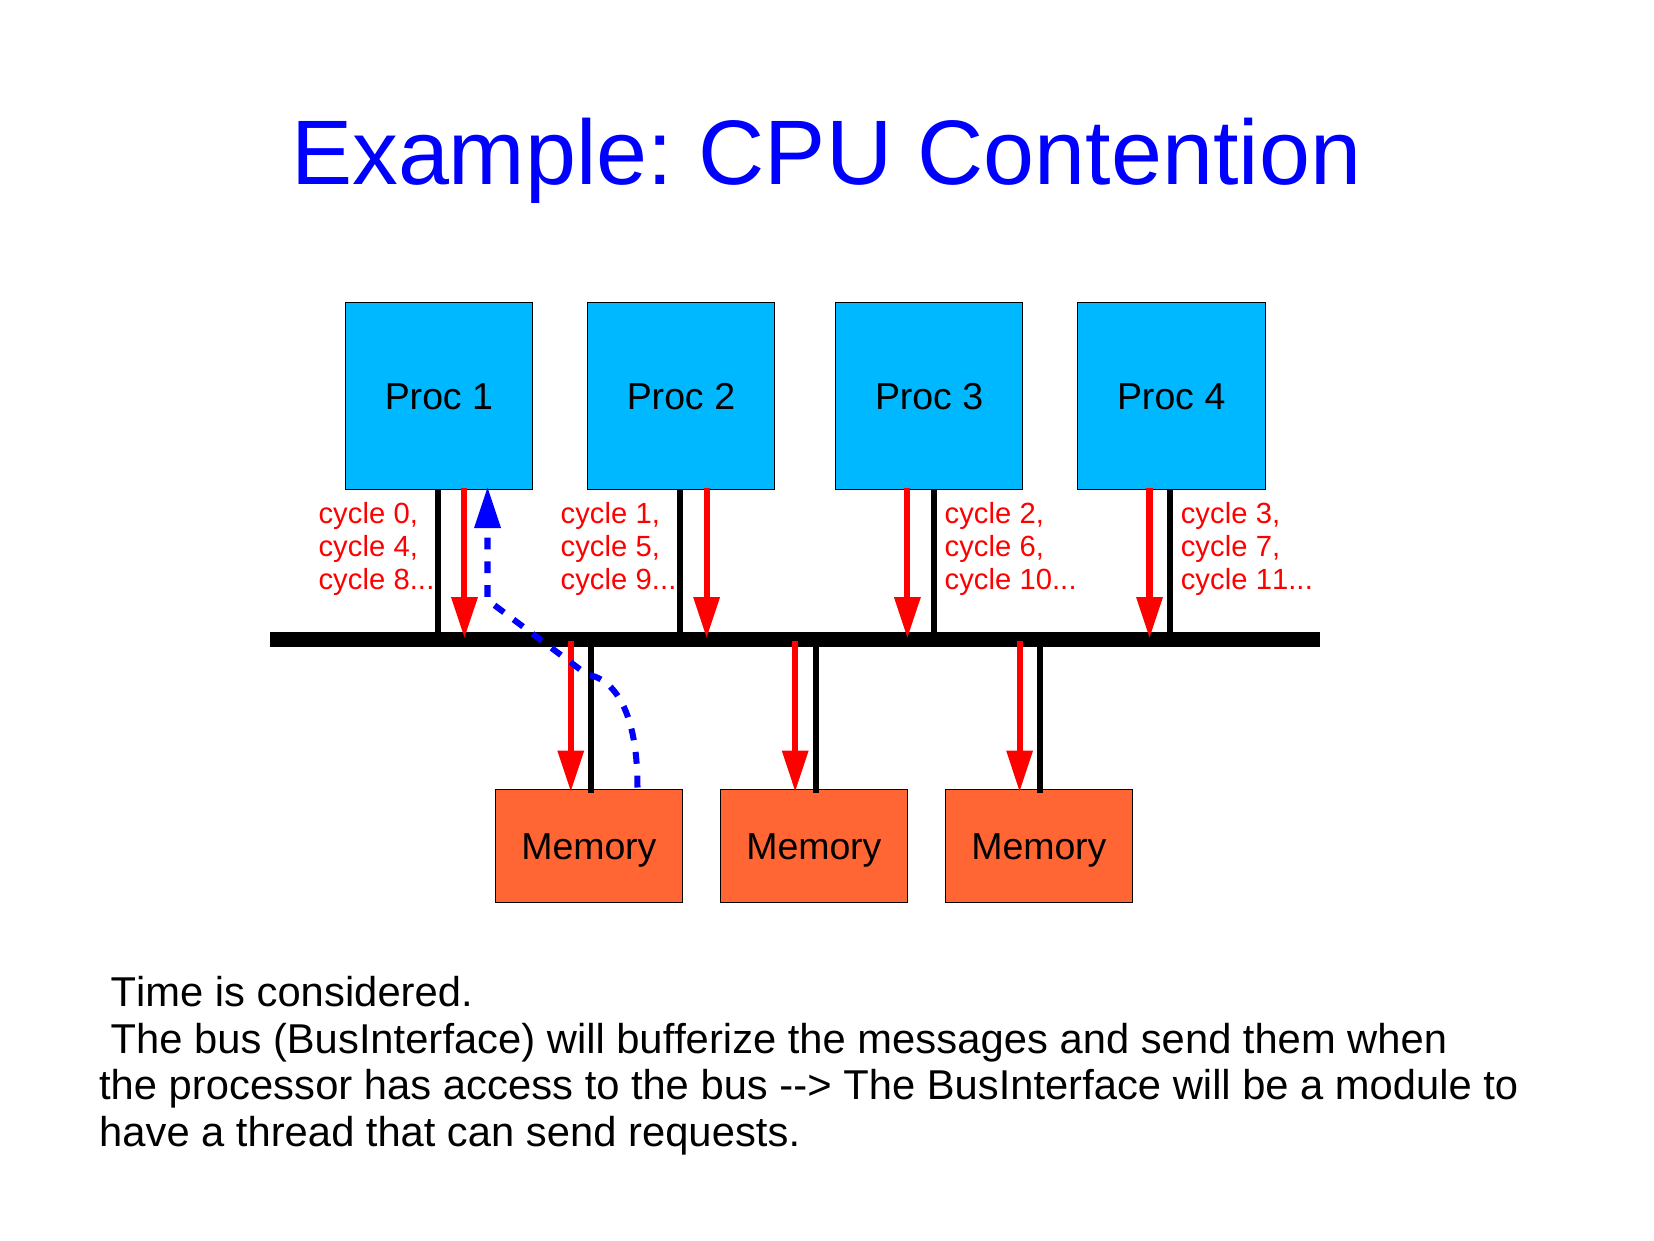

# Example: CPU Contention
Proc 1
Proc 2
Proc 3
Proc 4
cycle 0,
cycle 4,
cycle 8...
cycle 1,
cycle 5,
cycle 9...
cycle 2,
cycle 6,
cycle 10...
cycle 3,
cycle 7,
cycle 11...
Memory
Memory
Memory
 Time is considered.
 The bus (BusInterface) will bufferize the messages and send them when
the processor has access to the bus --> The BusInterface will be a module to
have a thread that can send requests.